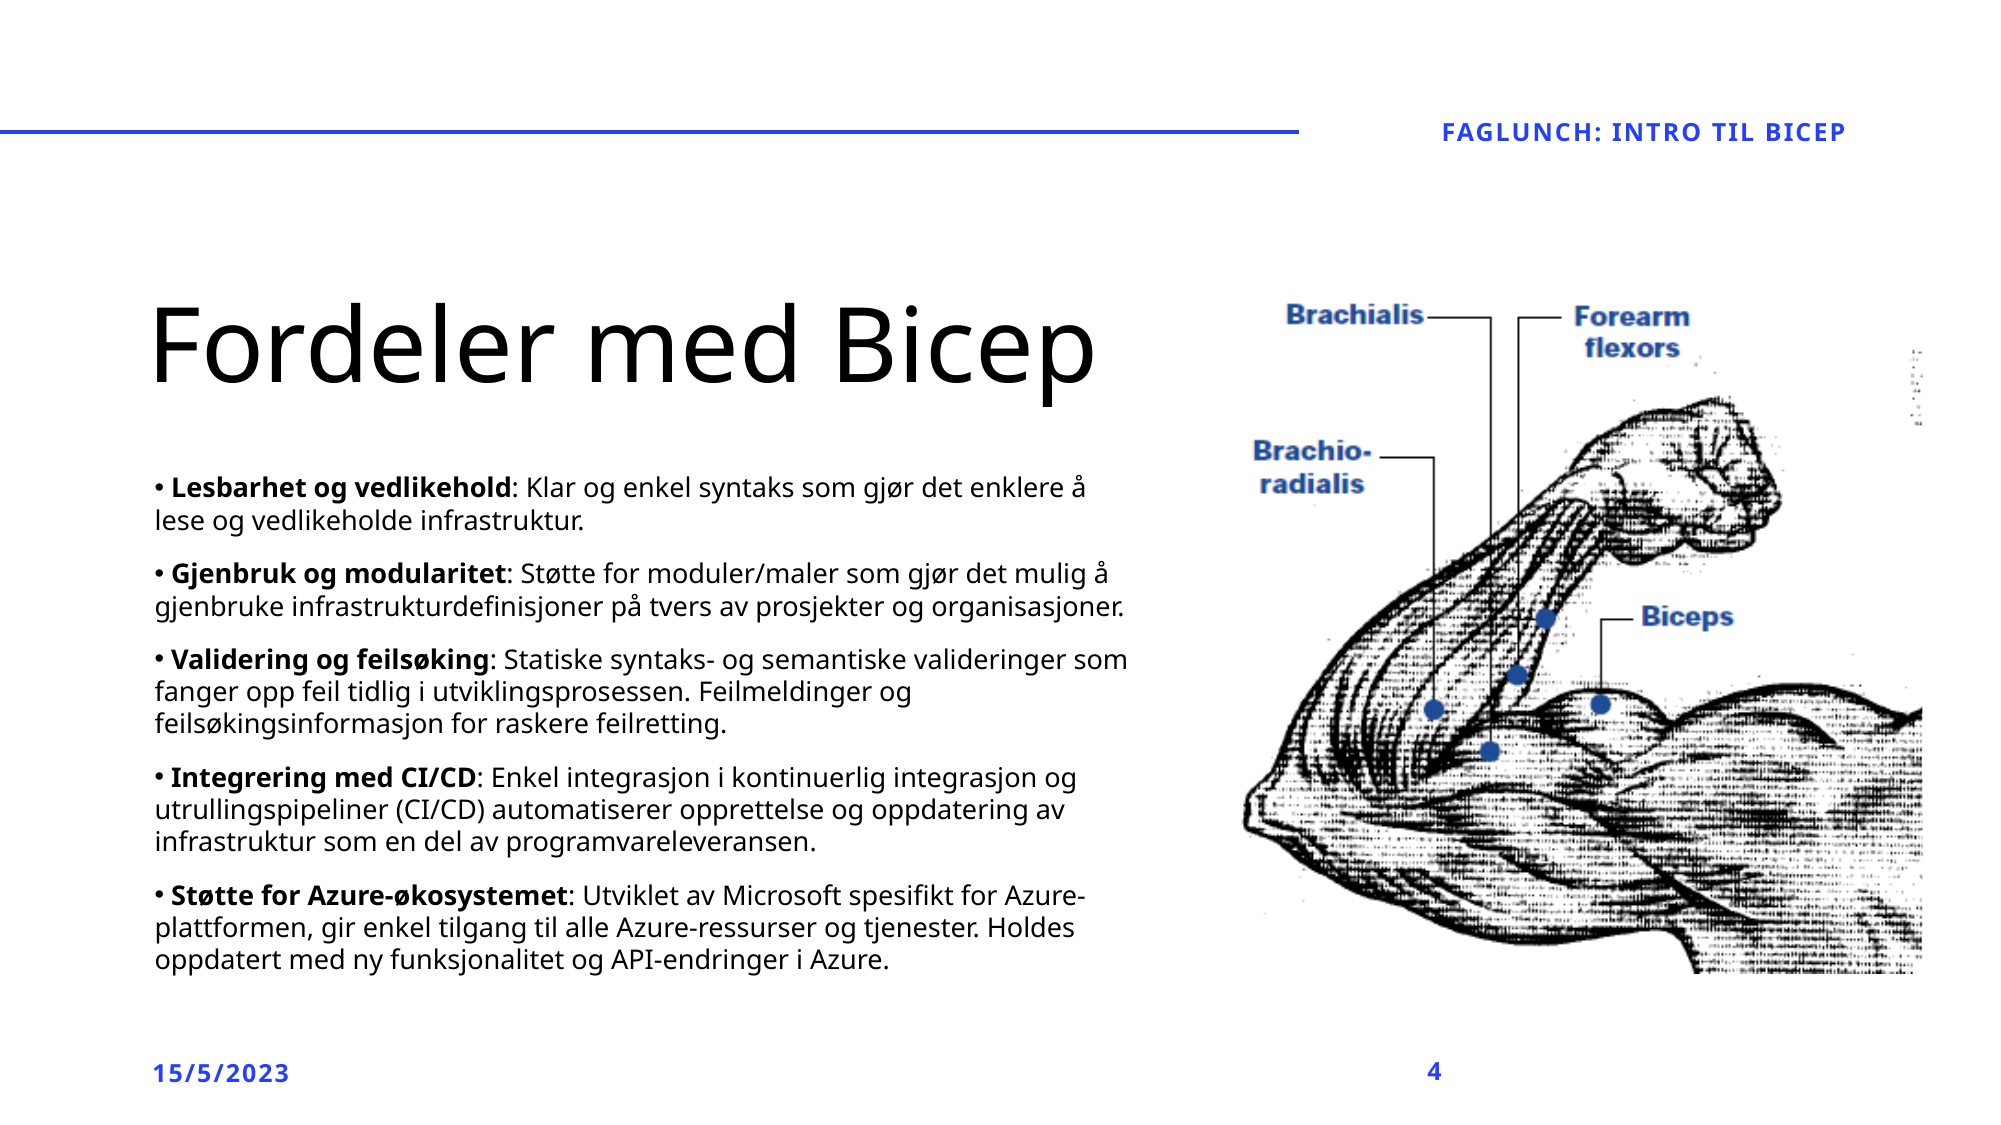

Faglunch: intro til bicep
# Fordeler med Bicep
 Lesbarhet og vedlikehold: Klar og enkel syntaks som gjør det enklere å lese og vedlikeholde infrastruktur.
 Gjenbruk og modularitet: Støtte for moduler/maler som gjør det mulig å gjenbruke infrastrukturdefinisjoner på tvers av prosjekter og organisasjoner.
 Validering og feilsøking: Statiske syntaks- og semantiske valideringer som fanger opp feil tidlig i utviklingsprosessen. Feilmeldinger og feilsøkingsinformasjon for raskere feilretting.
 Integrering med CI/CD: Enkel integrasjon i kontinuerlig integrasjon og utrullingspipeliner (CI/CD) automatiserer opprettelse og oppdatering av infrastruktur som en del av programvareleveransen.
 Støtte for Azure-økosystemet: Utviklet av Microsoft spesifikt for Azure-plattformen, gir enkel tilgang til alle Azure-ressurser og tjenester. Holdes oppdatert med ny funksjonalitet og API-endringer i Azure.
15/5/2023